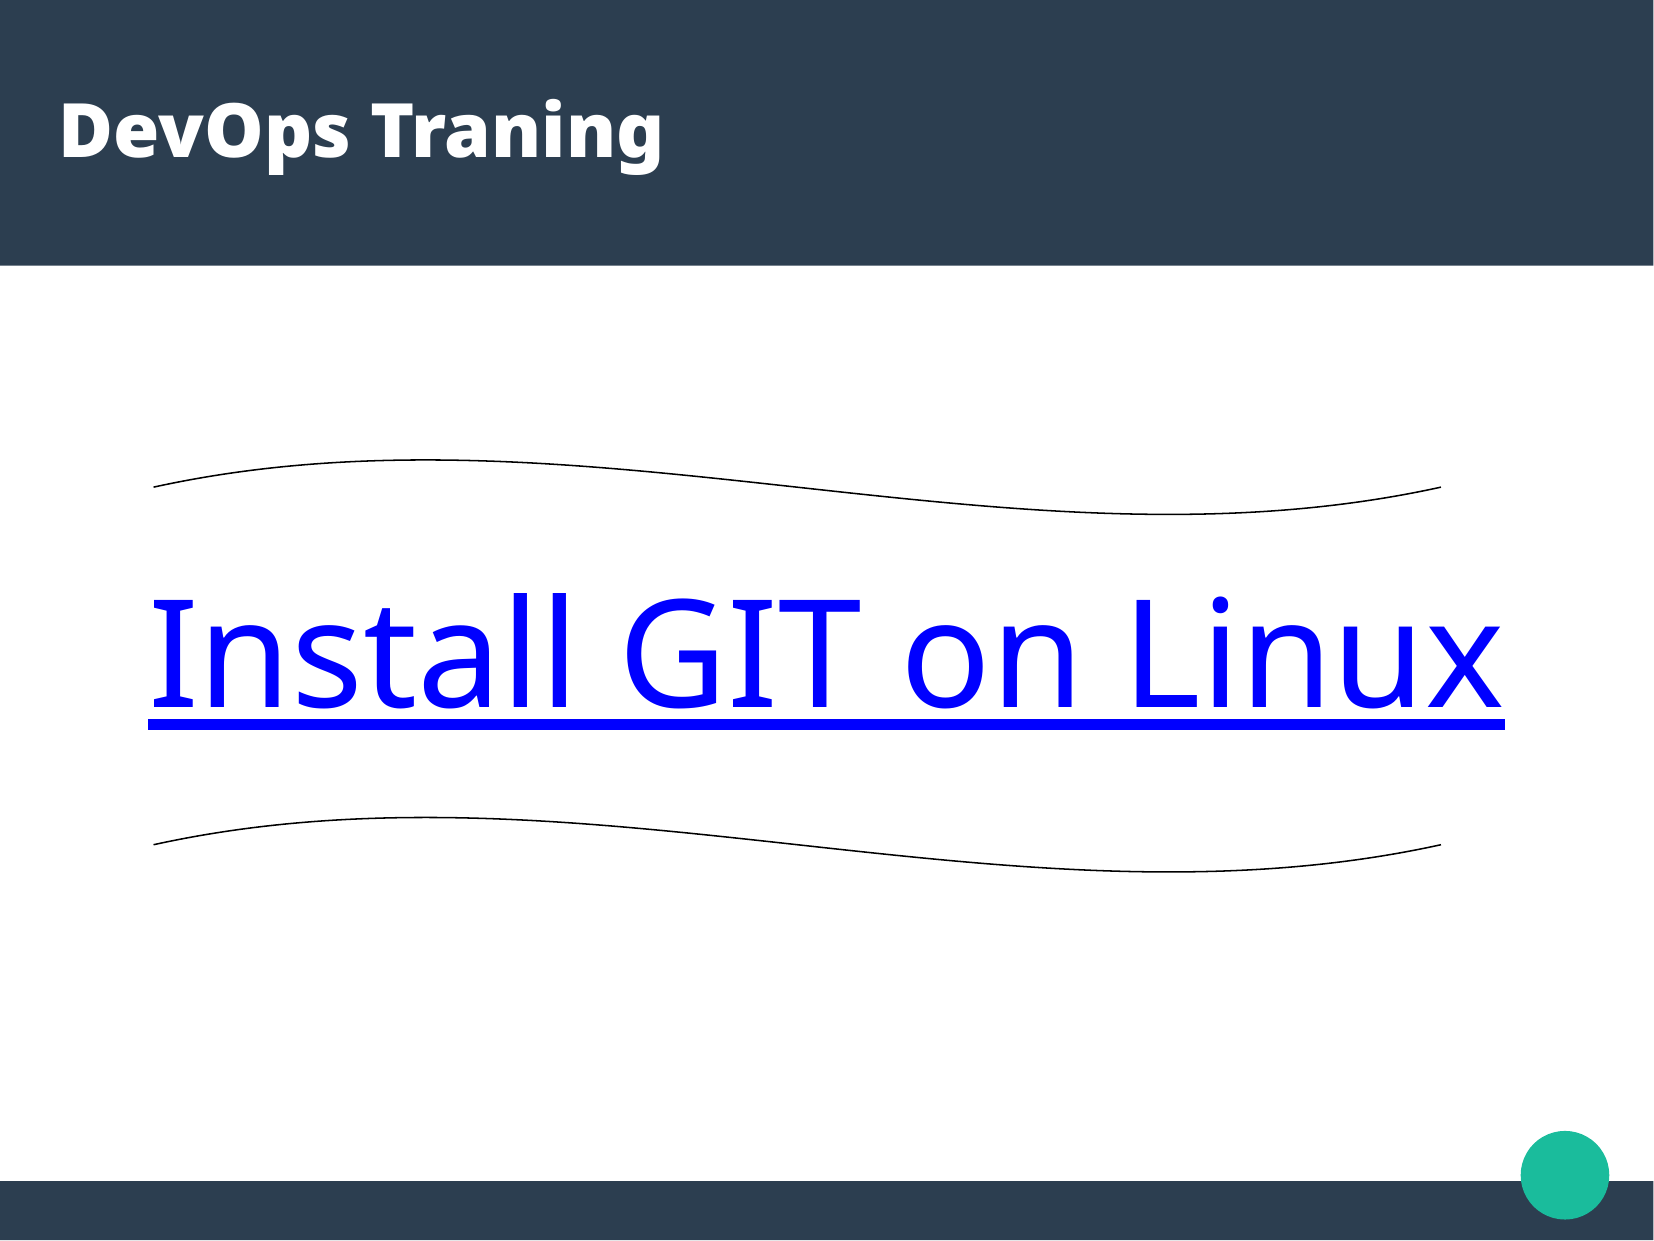

# DevOps Traning
Install GIT on Linux